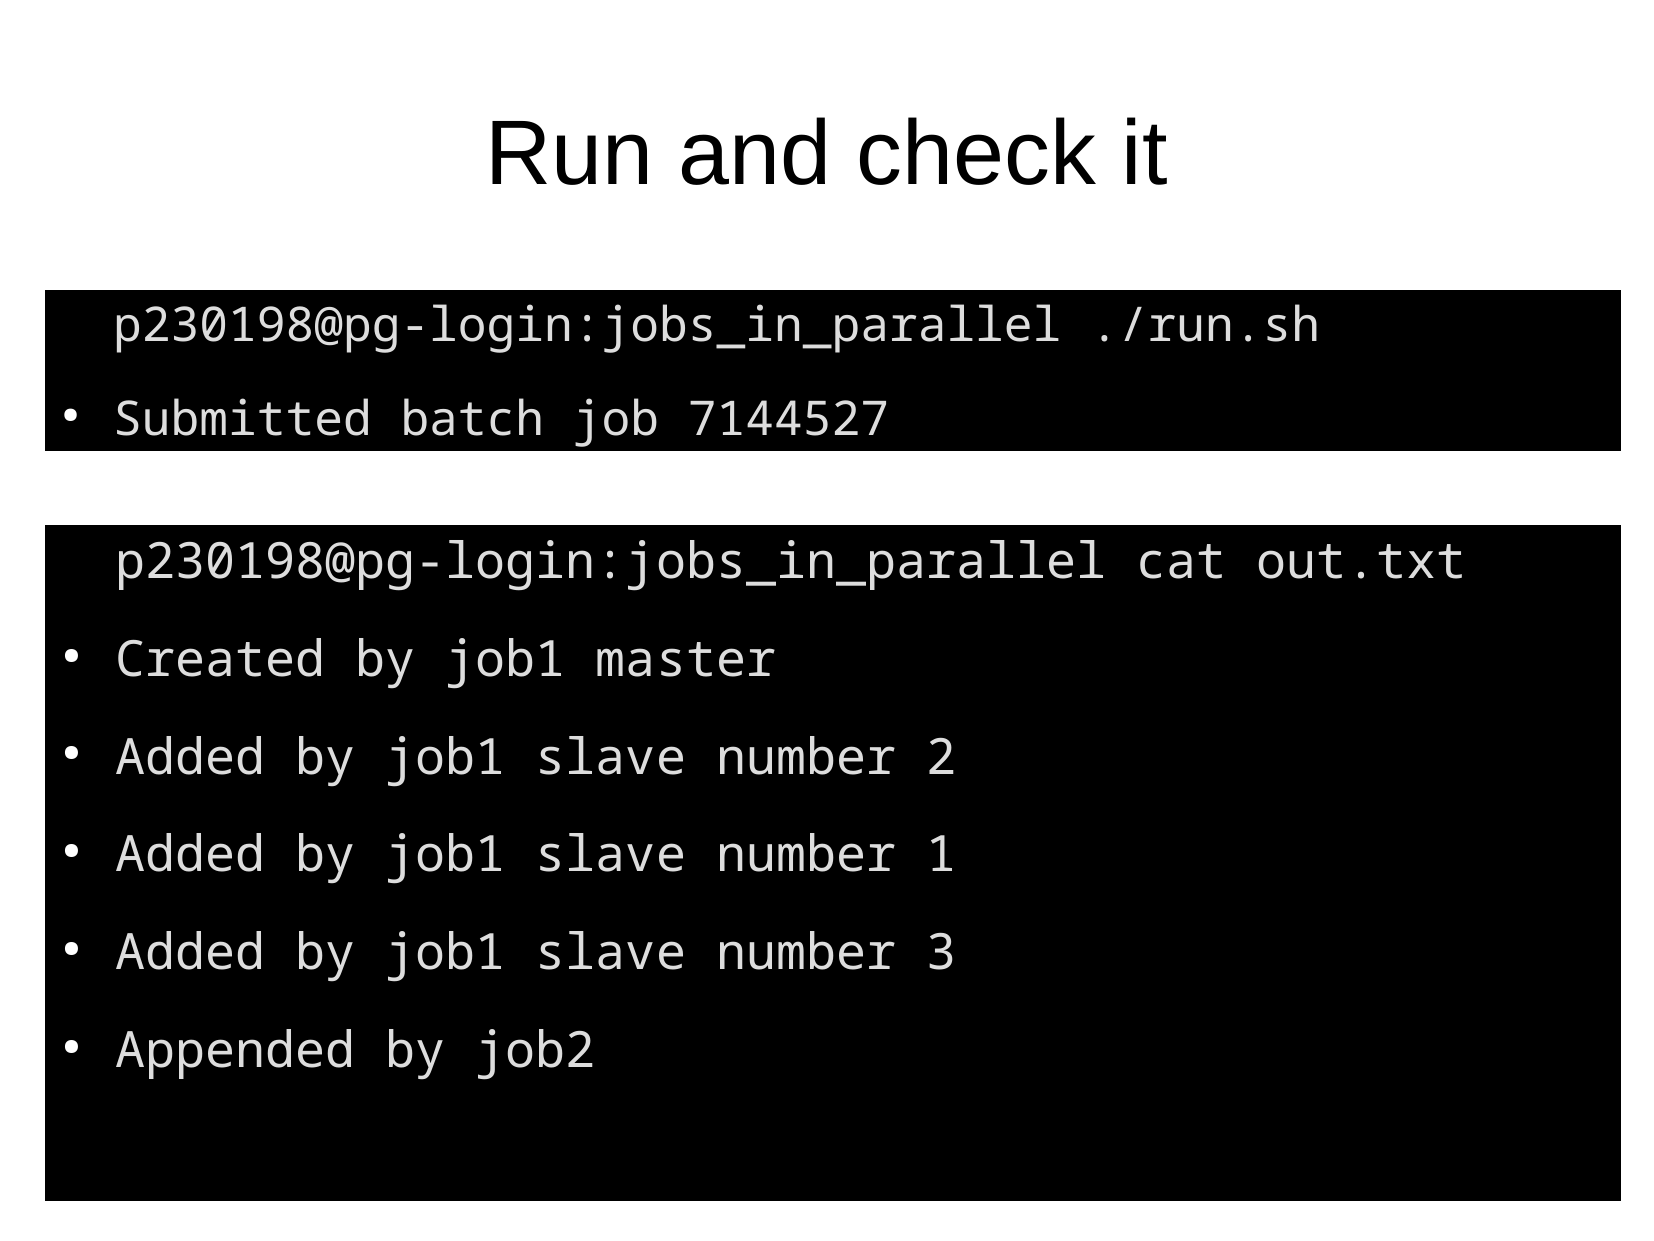

# Run and check it
p230198@pg-login:jobs_in_parallel ./run.sh
Submitted batch job 7144527
p230198@pg-login:jobs_in_parallel cat out.txt
Created by job1 master
Added by job1 slave number 2
Added by job1 slave number 1
Added by job1 slave number 3
Appended by job2